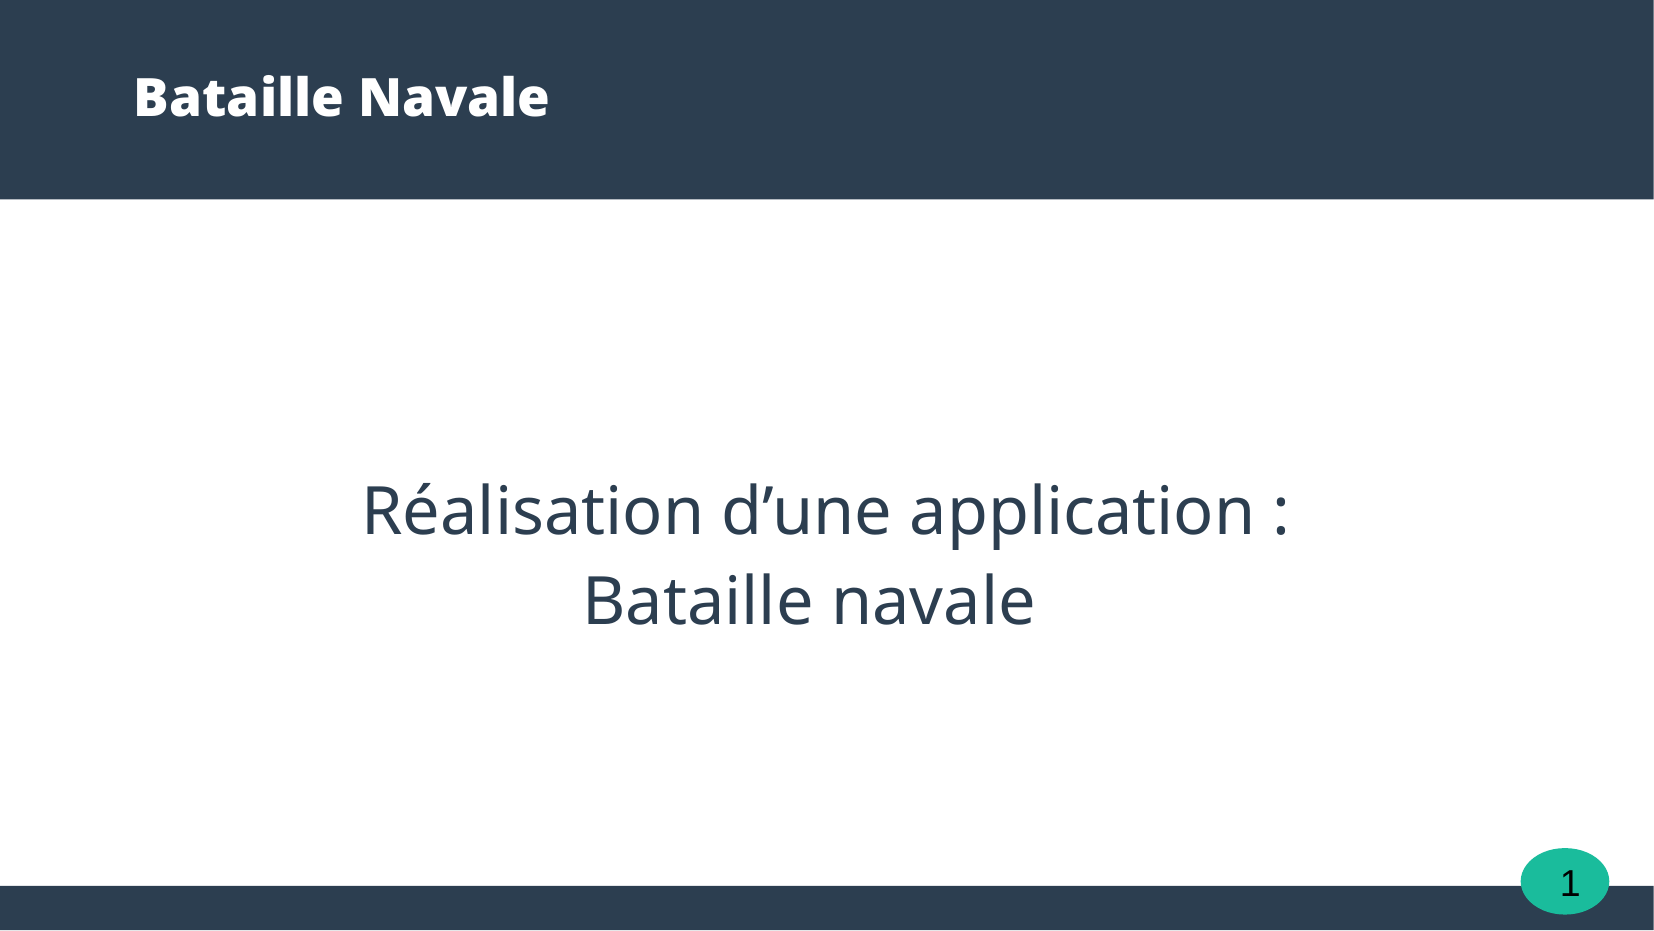

# Bataille Navale
Réalisation d’une application :
Bataille navale